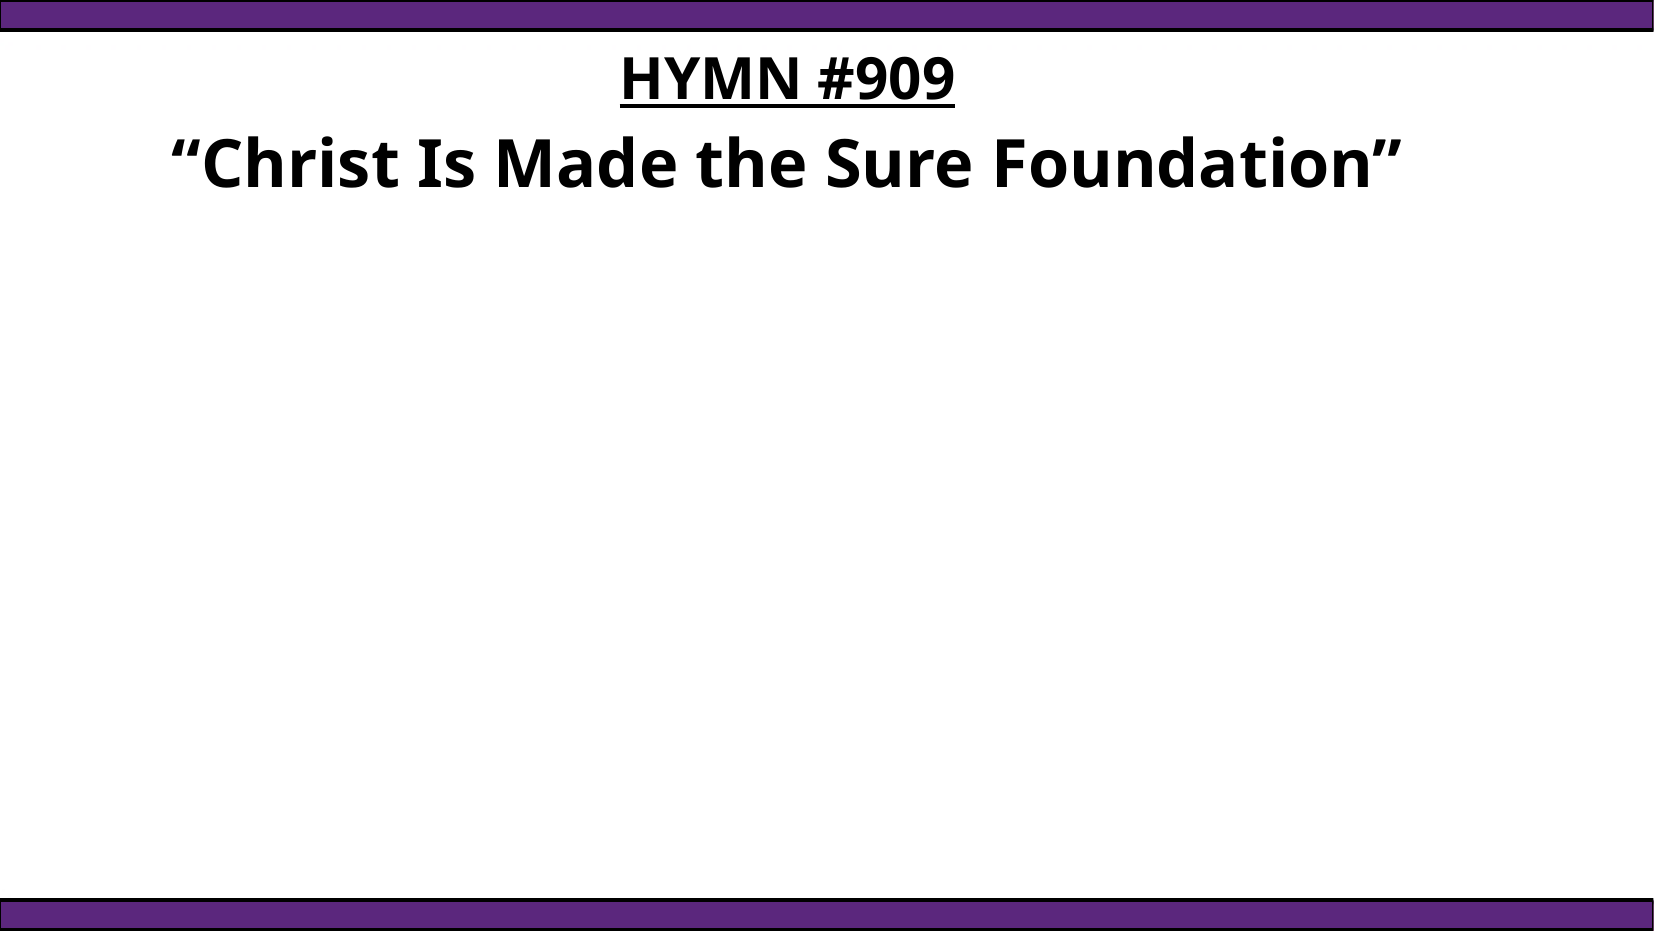

HYMN #909
“Christ Is Made the Sure Foundation”